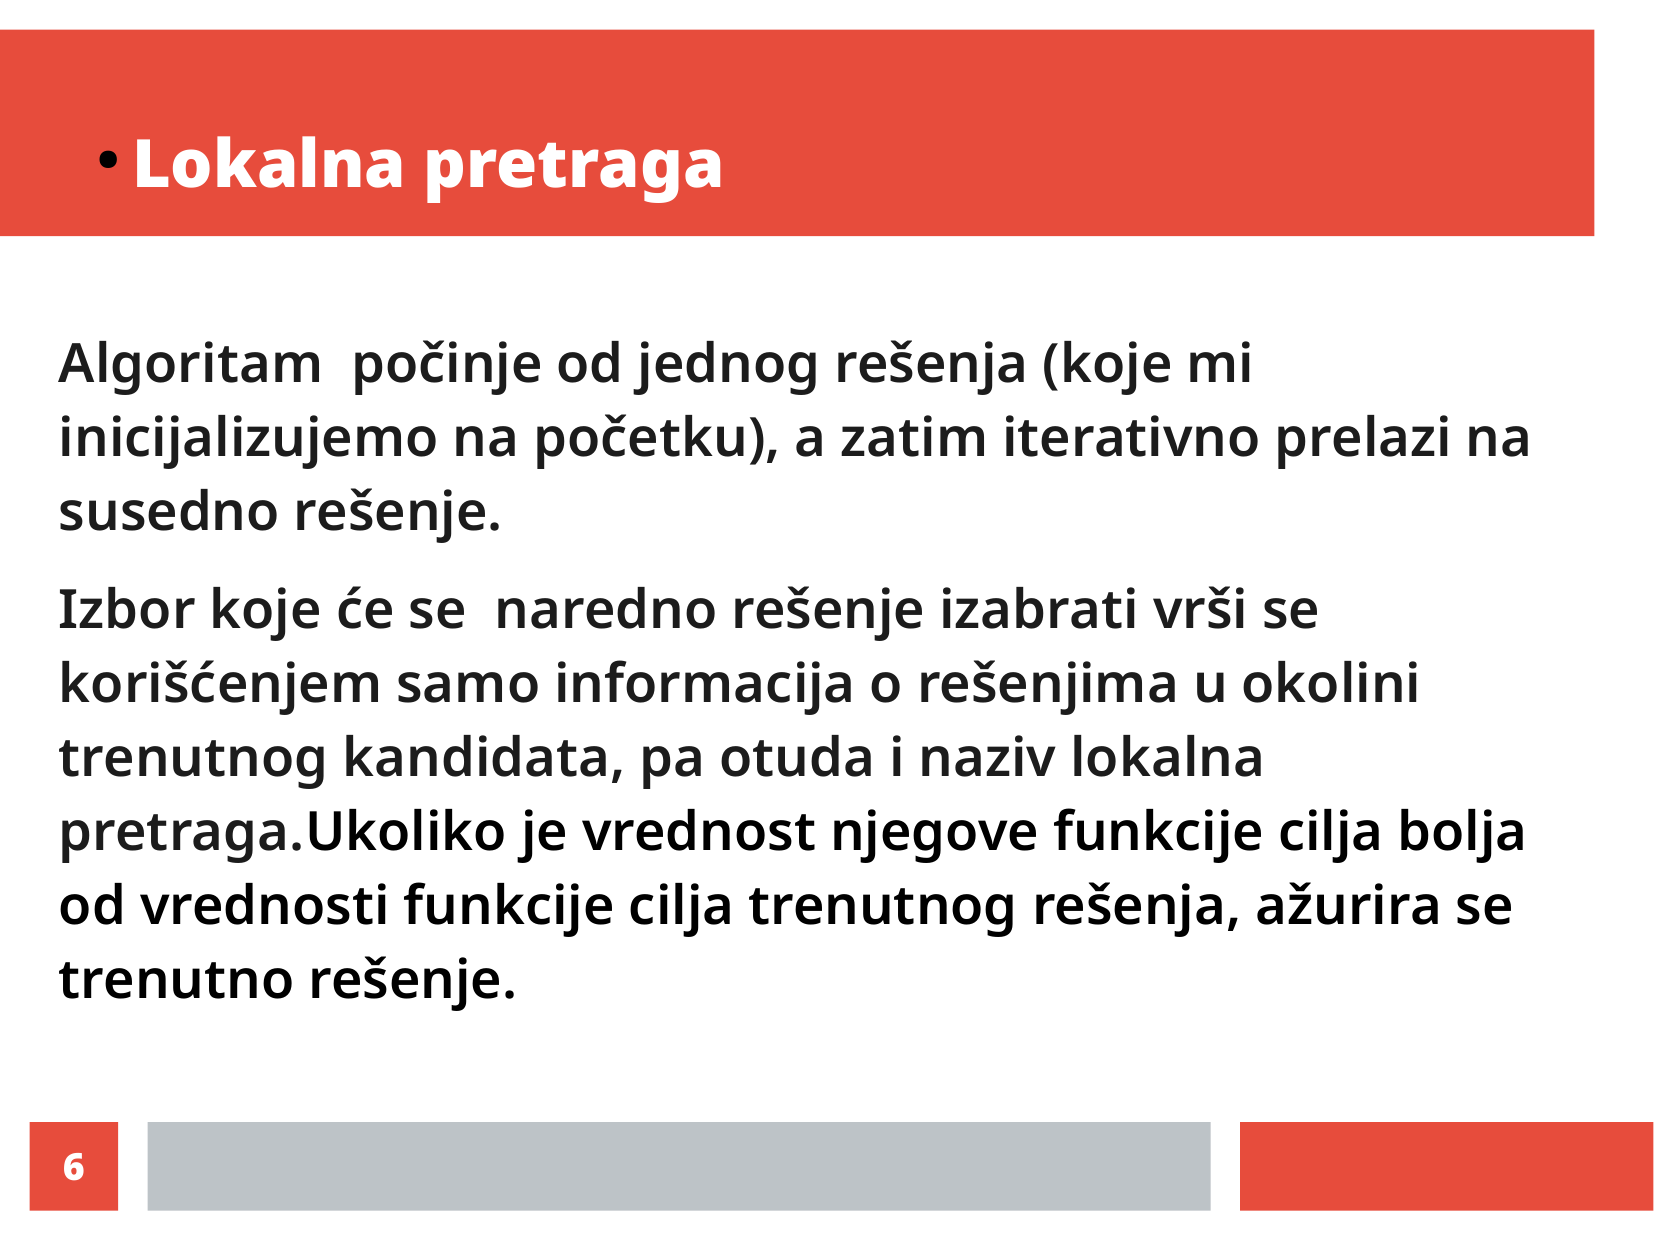

# Lokalna pretraga
Algoritam počinje od jednog rešenja (koje mi inicijalizujemo na početku), a zatim iterativno prelazi na susedno rešenje.
Izbor koje će se naredno rešenje izabrati vrši se korišćenjem samo informacija o rešenjima u okolini trenutnog kandidata, pa otuda i naziv lokalna pretraga.Ukoliko je vrednost njegove funkcije cilja bolja od vrednosti funkcije cilja trenutnog rešenja, ažurira se trenutno rešenje.
6